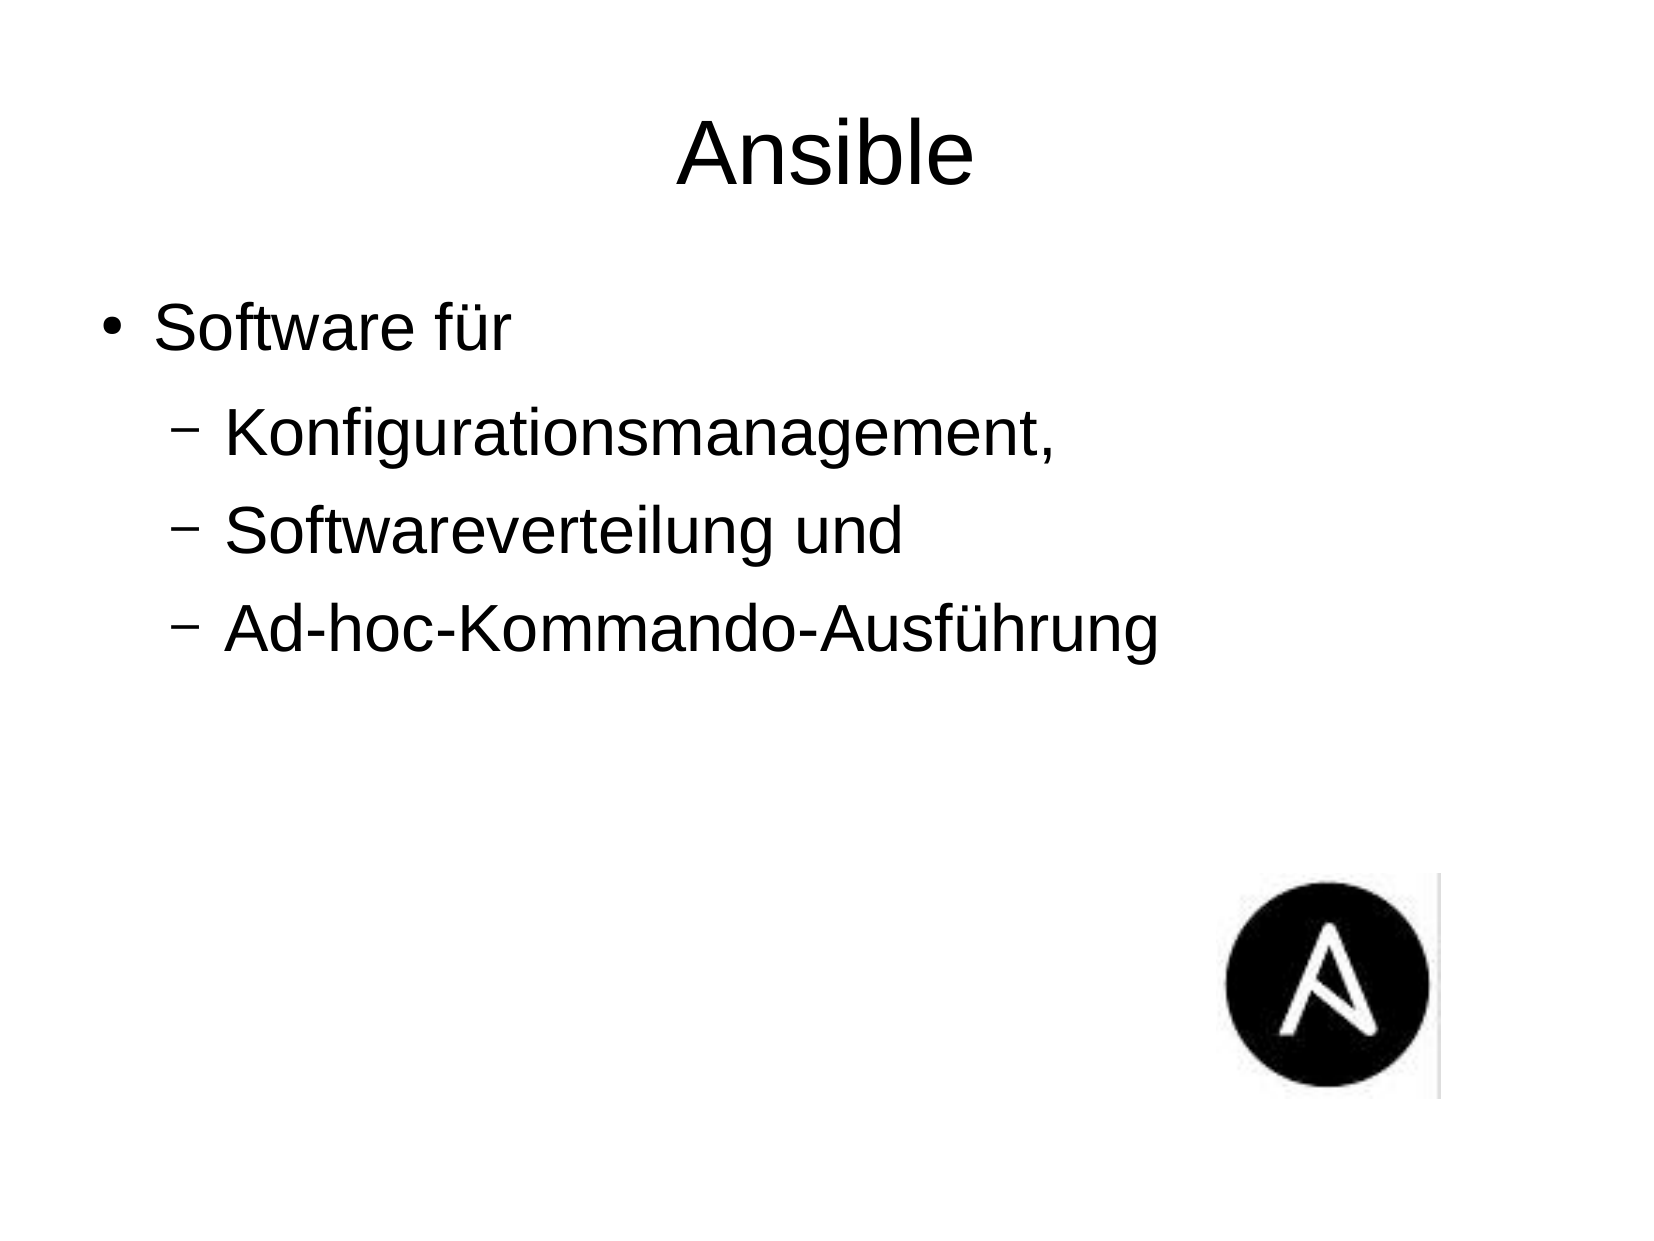

# Ansible
Software für
Konfigurationsmanagement,
Softwareverteilung und
Ad-hoc-Kommando-Ausführung